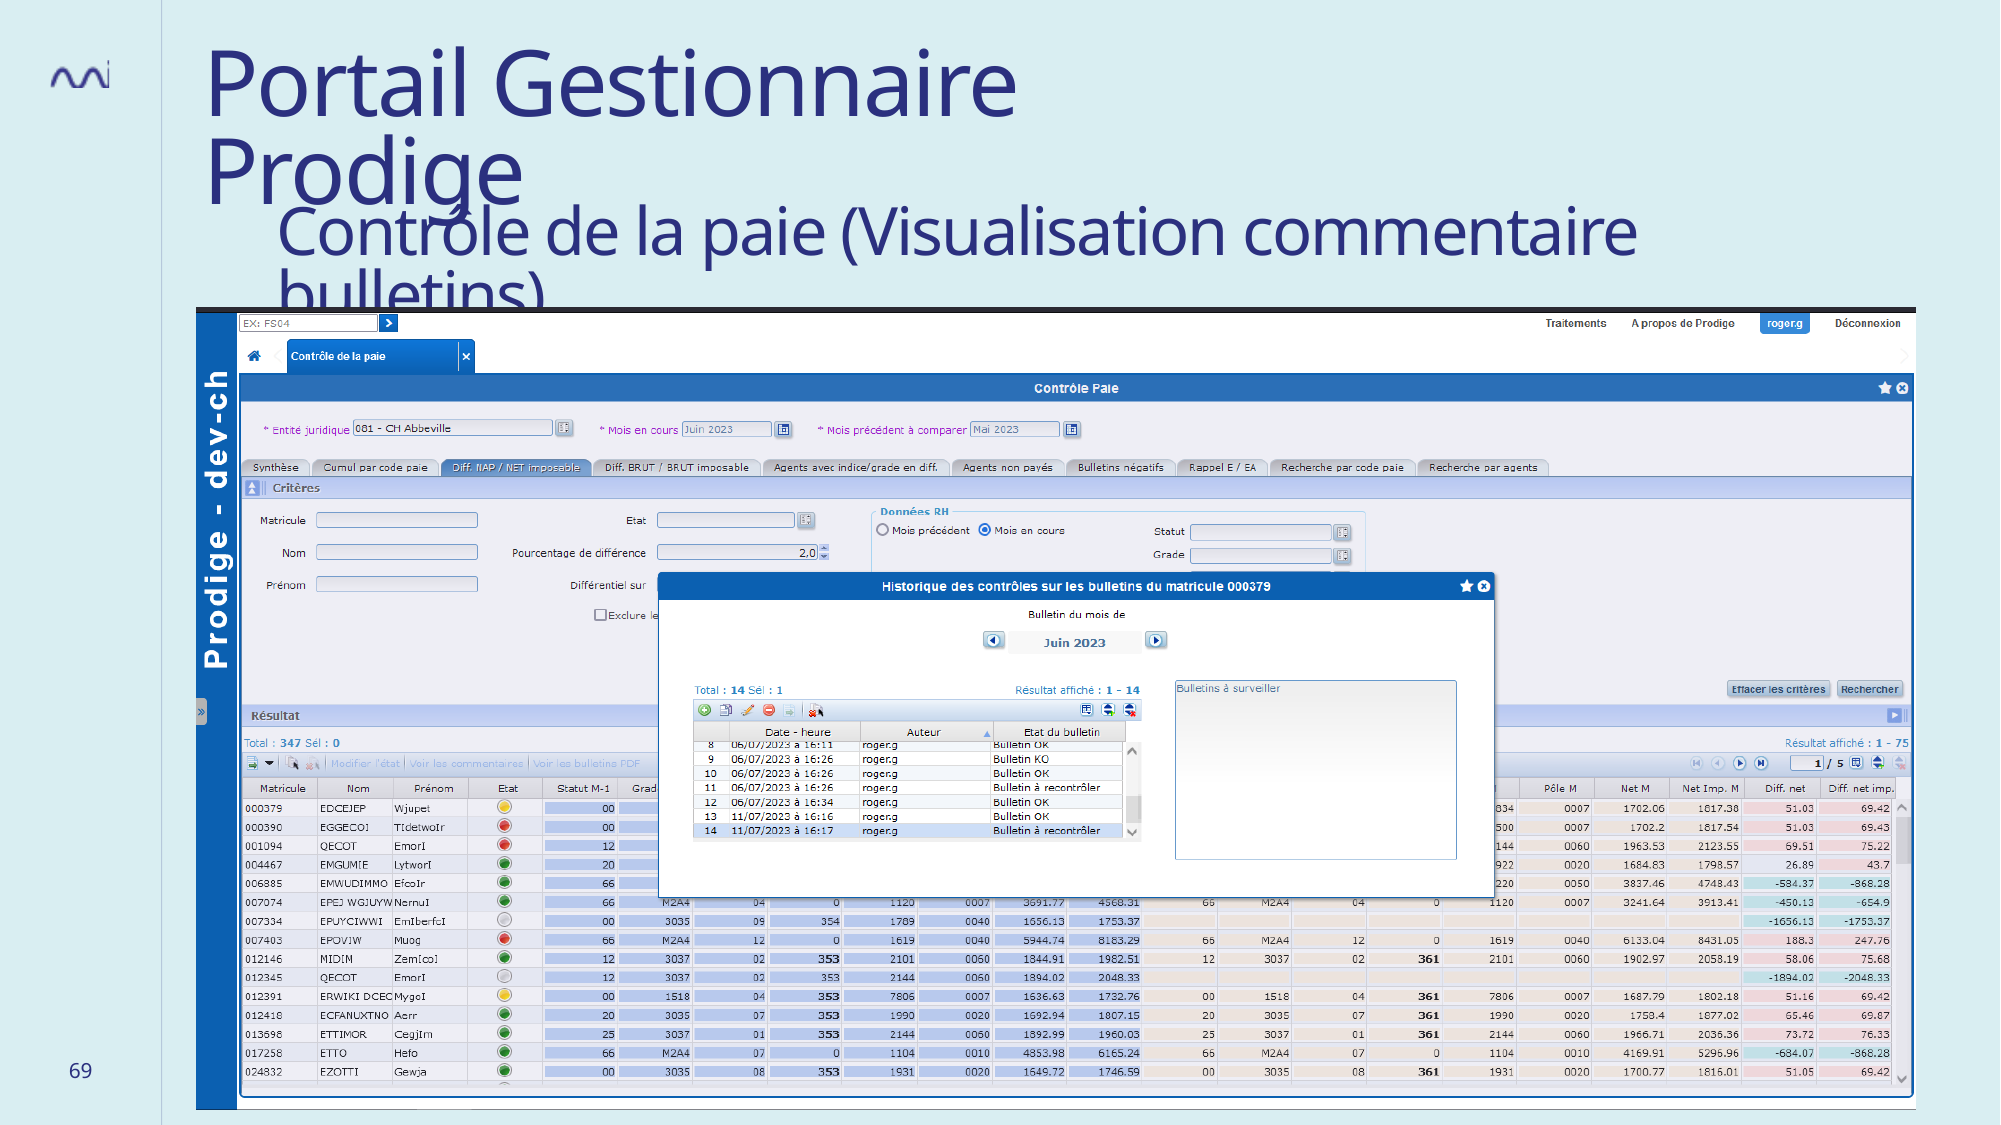

# Portail Gestionnaire Prodige
Contrôle de la paie (Visualisation commentaire bulletins)